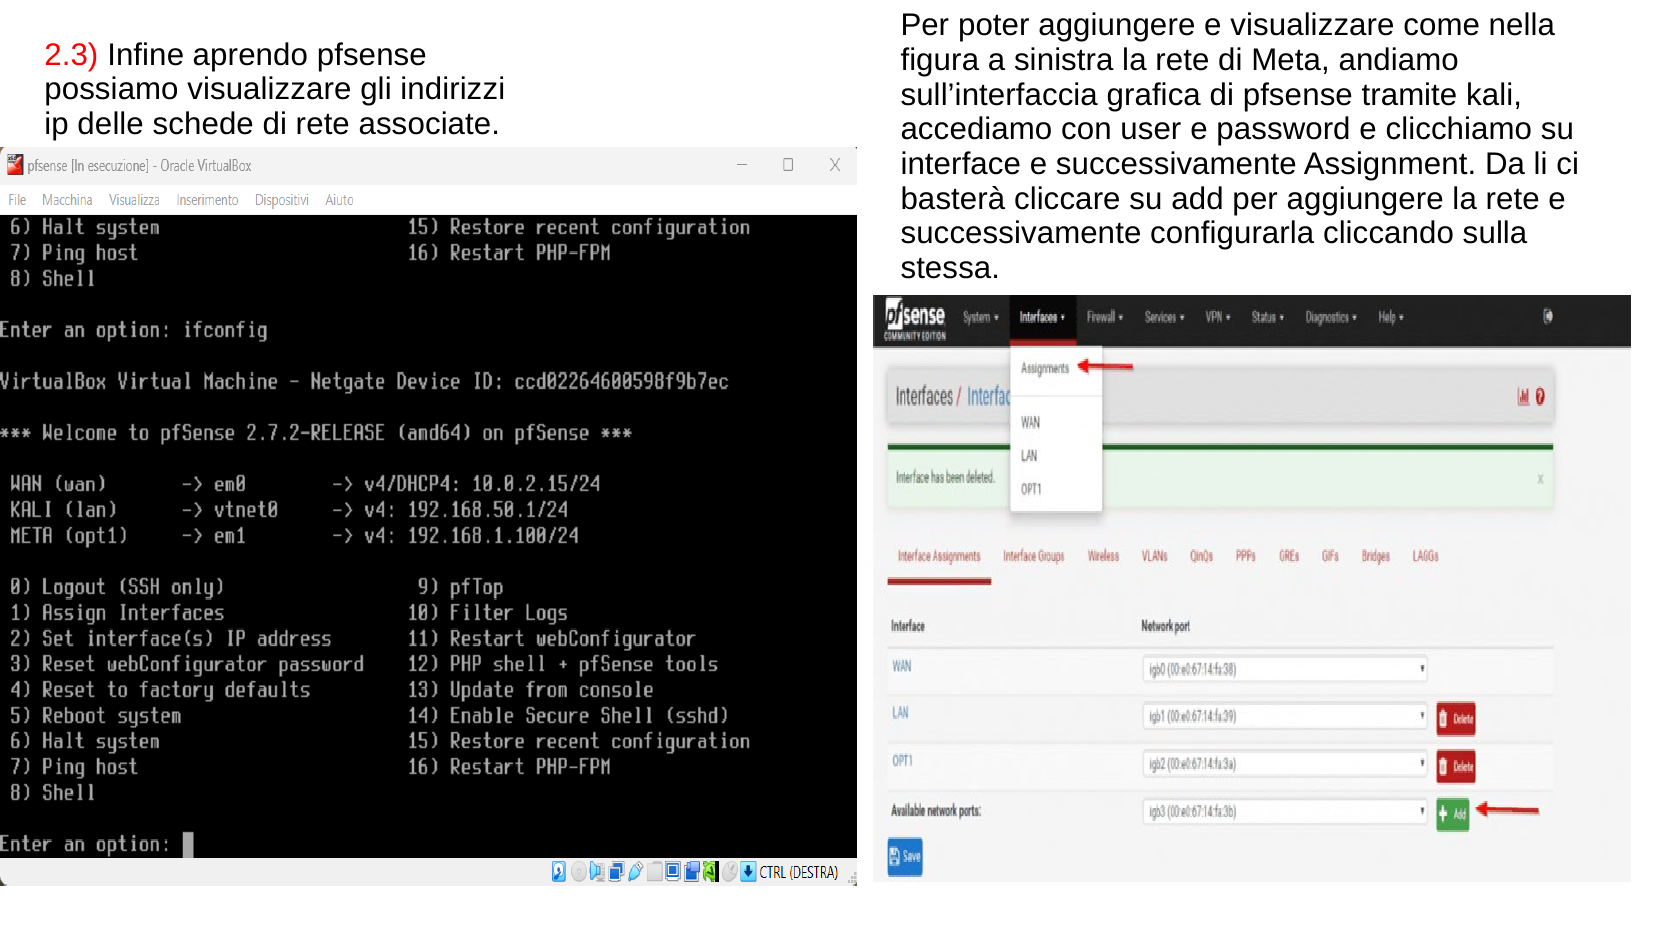

Per poter aggiungere e visualizzare come nella figura a sinistra la rete di Meta, andiamo sull’interfaccia grafica di pfsense tramite kali, accediamo con user e password e clicchiamo su interface e successivamente Assignment. Da li ci basterà cliccare su add per aggiungere la rete e successivamente configurarla cliccando sulla stessa.
2.3) Infine aprendo pfsense possiamo visualizzare gli indirizzi ip delle schede di rete associate.